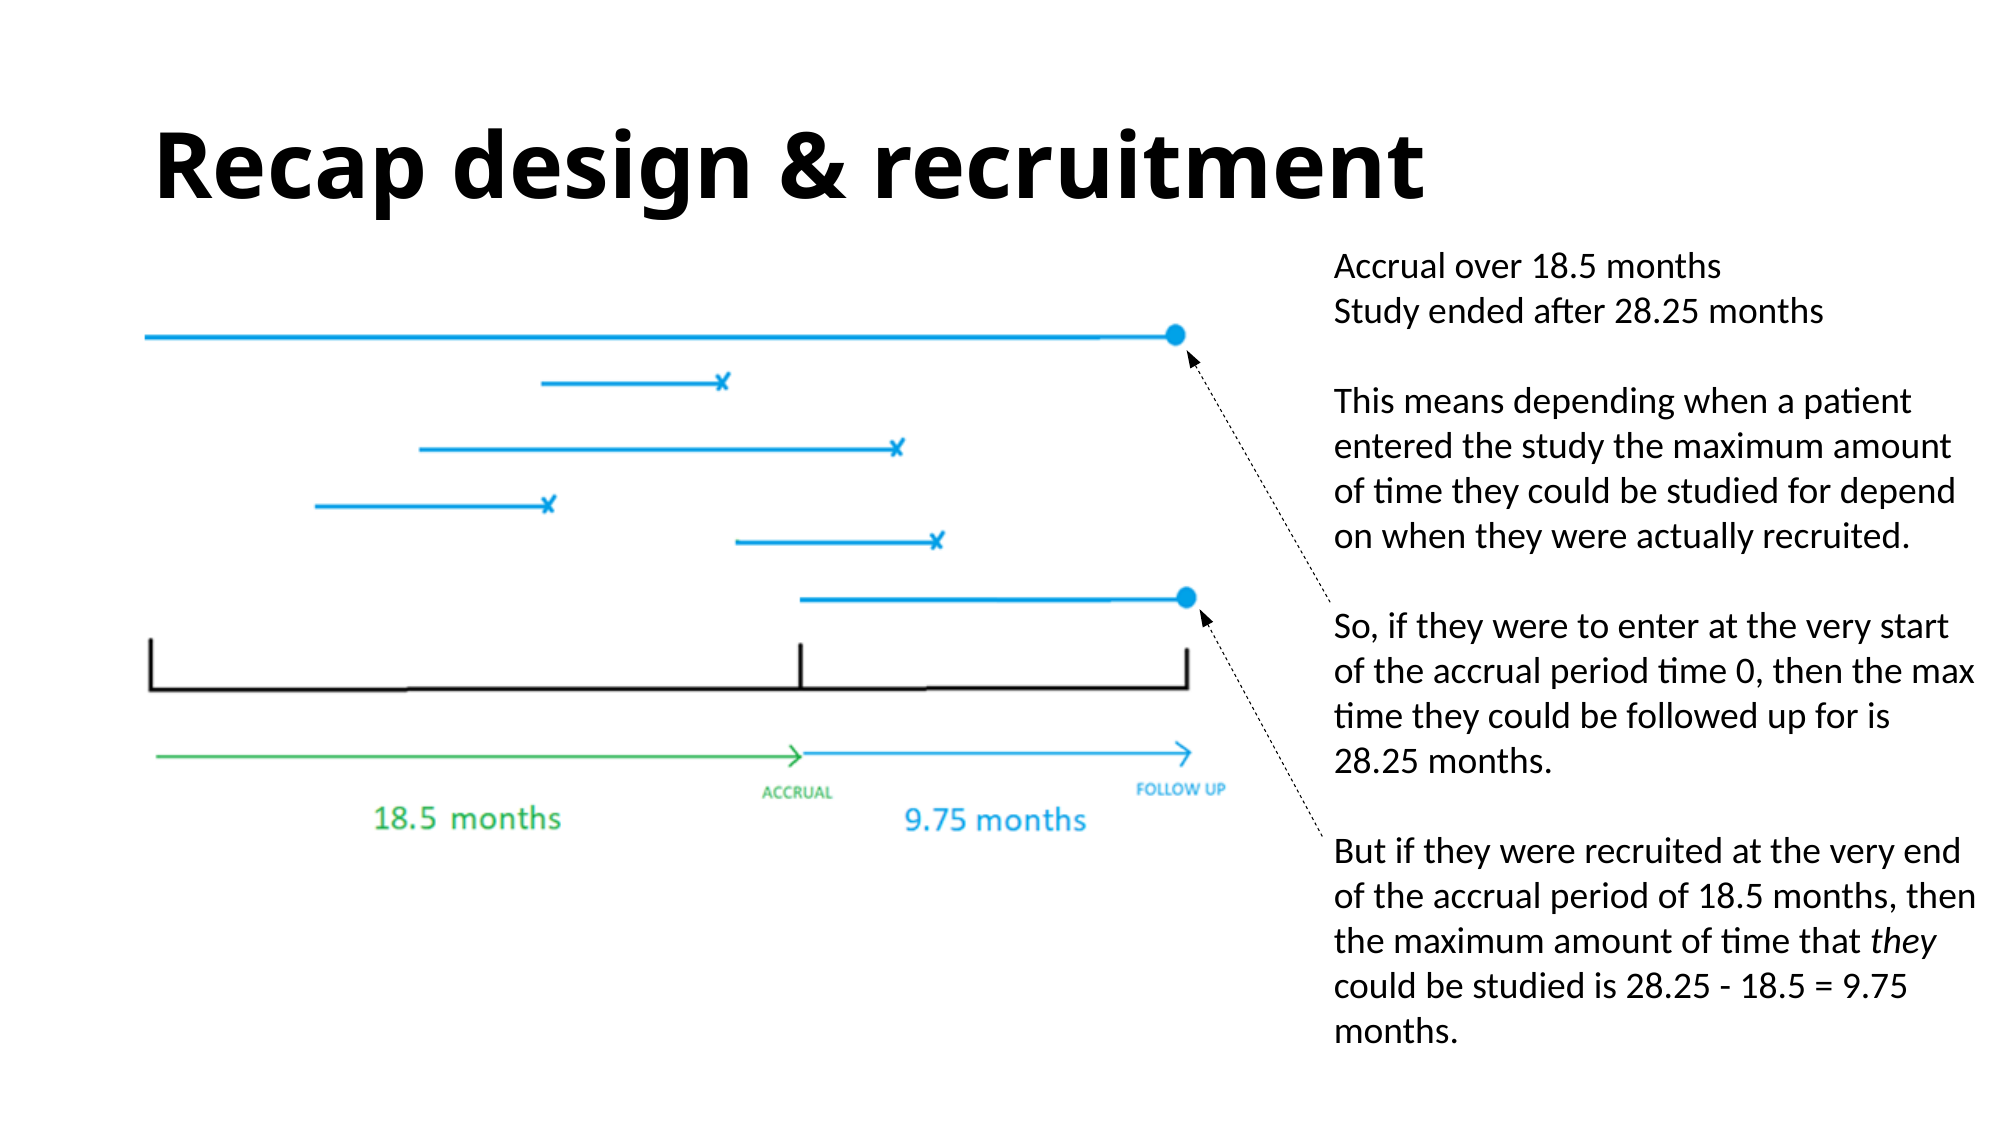

# Recap design & recruitment
Accrual over 18.5 months
Study ended after 28.25 months
This means depending when a patient entered the study the maximum amount of time they could be studied for depend on when they were actually recruited.
So, if they were to enter at the very start of the accrual period time 0, then the max time they could be followed up for is 28.25 months.
But if they were recruited at the very end of the accrual period of 18.5 months, then the maximum amount of time that they could be studied is 28.25 - 18.5 = 9.75 months.